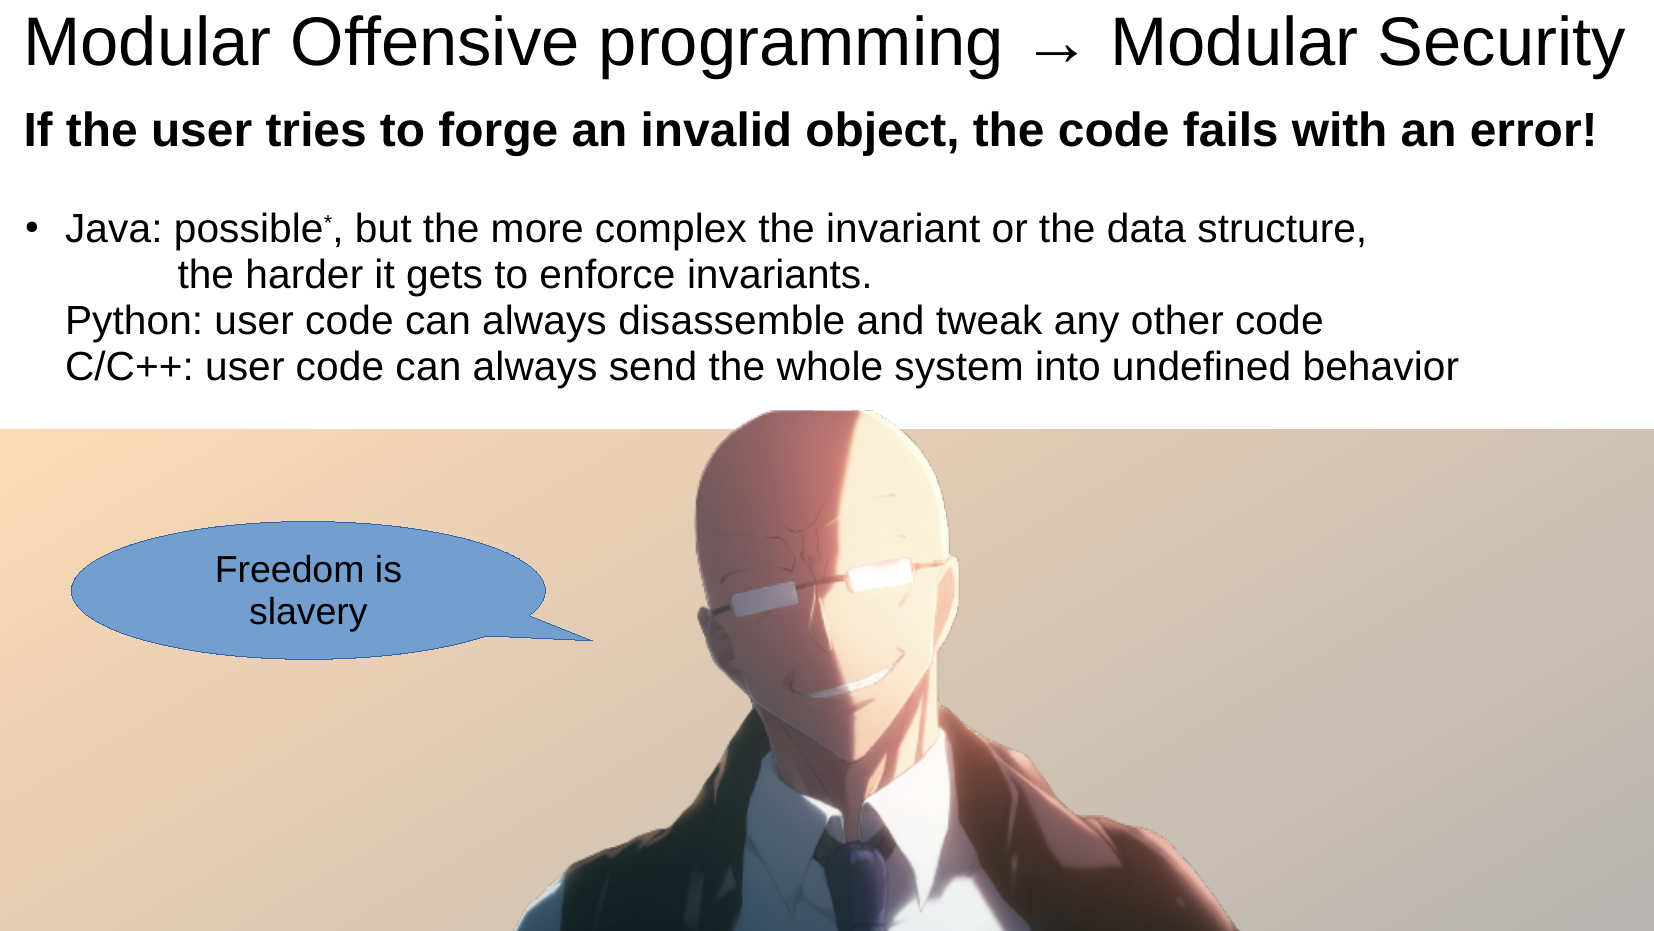

Modular Offensive programming → Modular Security
If the user tries to forge an invalid object, the code fails with an error!
# Java: possible*, but the more complex the invariant or the data structure, the harder it gets to enforce invariants. Python: user code can always disassemble and tweak any other code C/C++: user code can always send the whole system into undefined behavior possible*?
very unpractical in the general case
Internal constraints offers no protection from actions (I/O etc)
False if you load broken C code
Even then, if arbitrary adversarial code enters in the system
A real PvP scenario = The desolate wasteland
Freedom is slavery